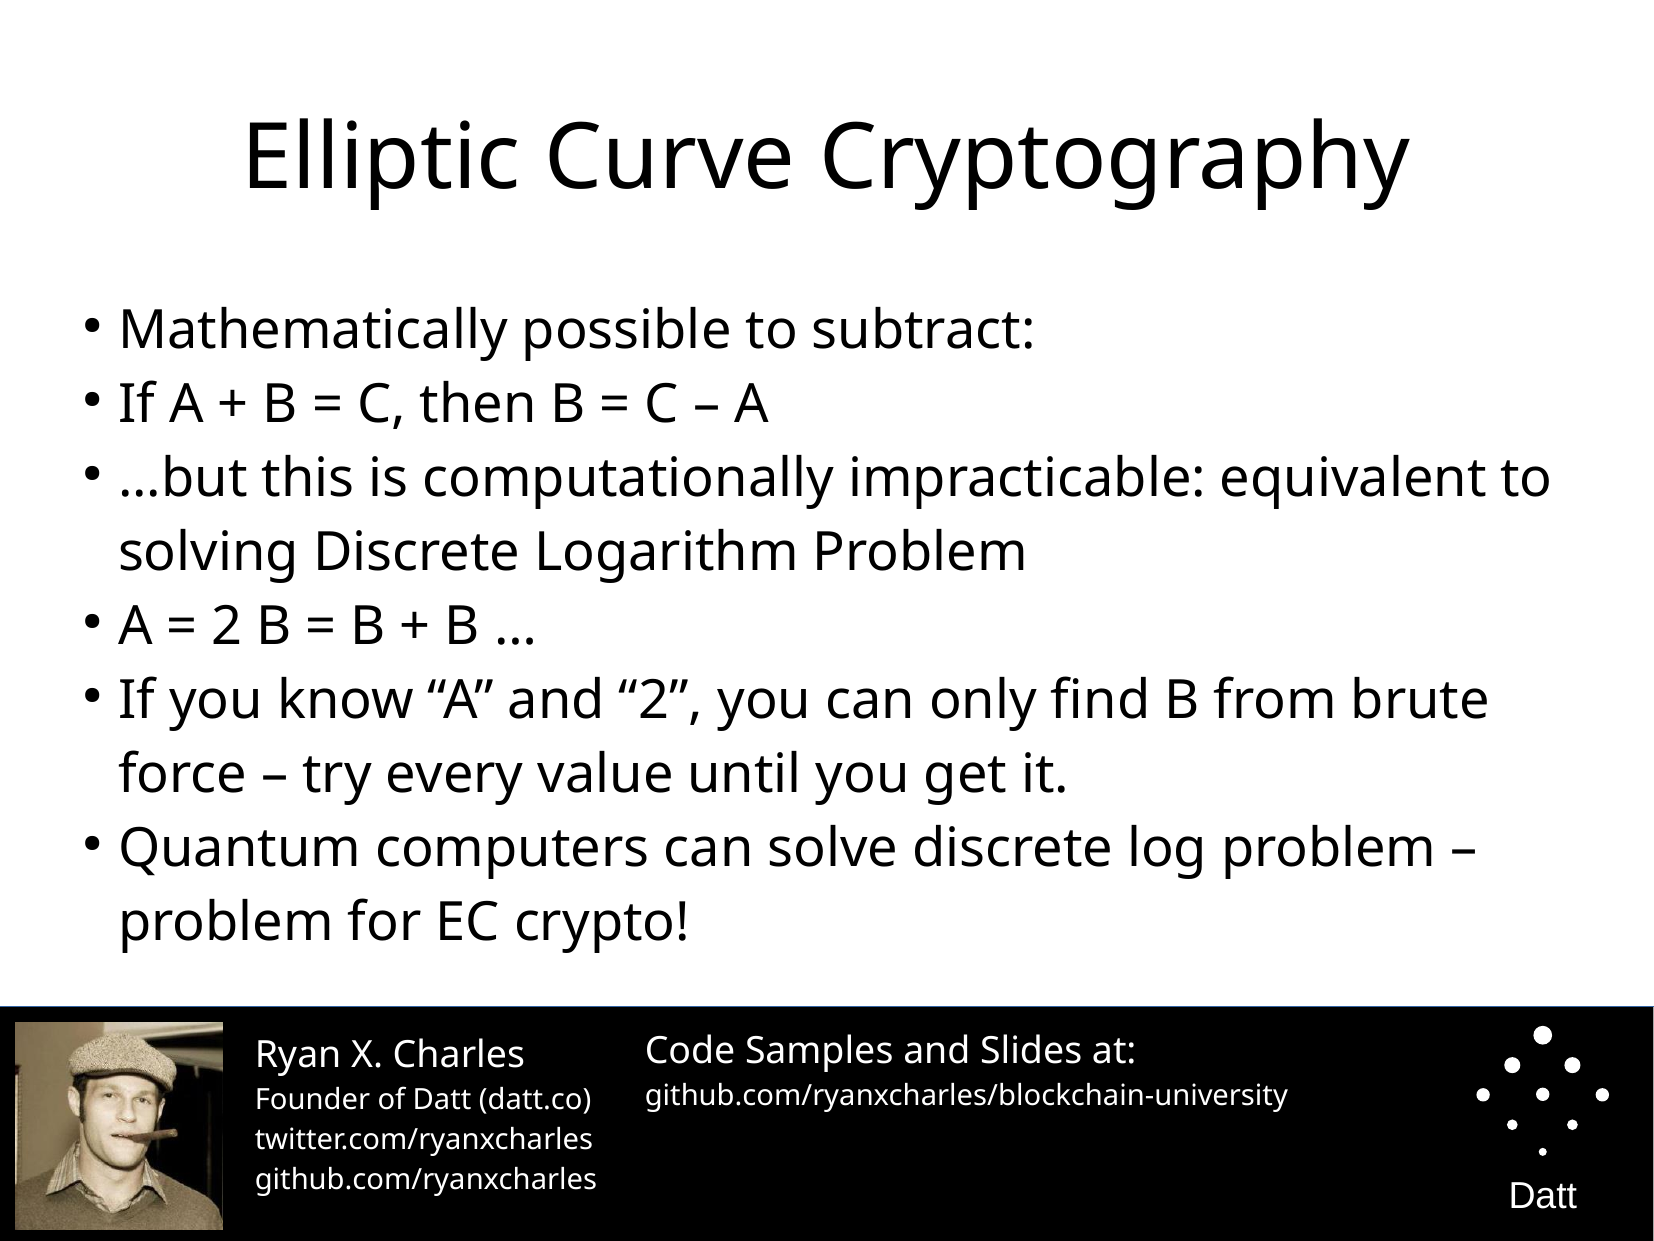

Elliptic Curve Cryptography
# Mathematically possible to subtract:
If A + B = C, then B = C – A
...but this is computationally impracticable: equivalent to solving Discrete Logarithm Problem
A = 2 B = B + B …
If you know “A” and “2”, you can only find B from brute force – try every value until you get it.
Quantum computers can solve discrete log problem – problem for EC crypto!
Code Samples and Slides at:
github.com/ryanxcharles/blockchain-university
Ryan X. Charles
Founder of Datt (datt.co)
twitter.com/ryanxcharles
github.com/ryanxcharles
Datt